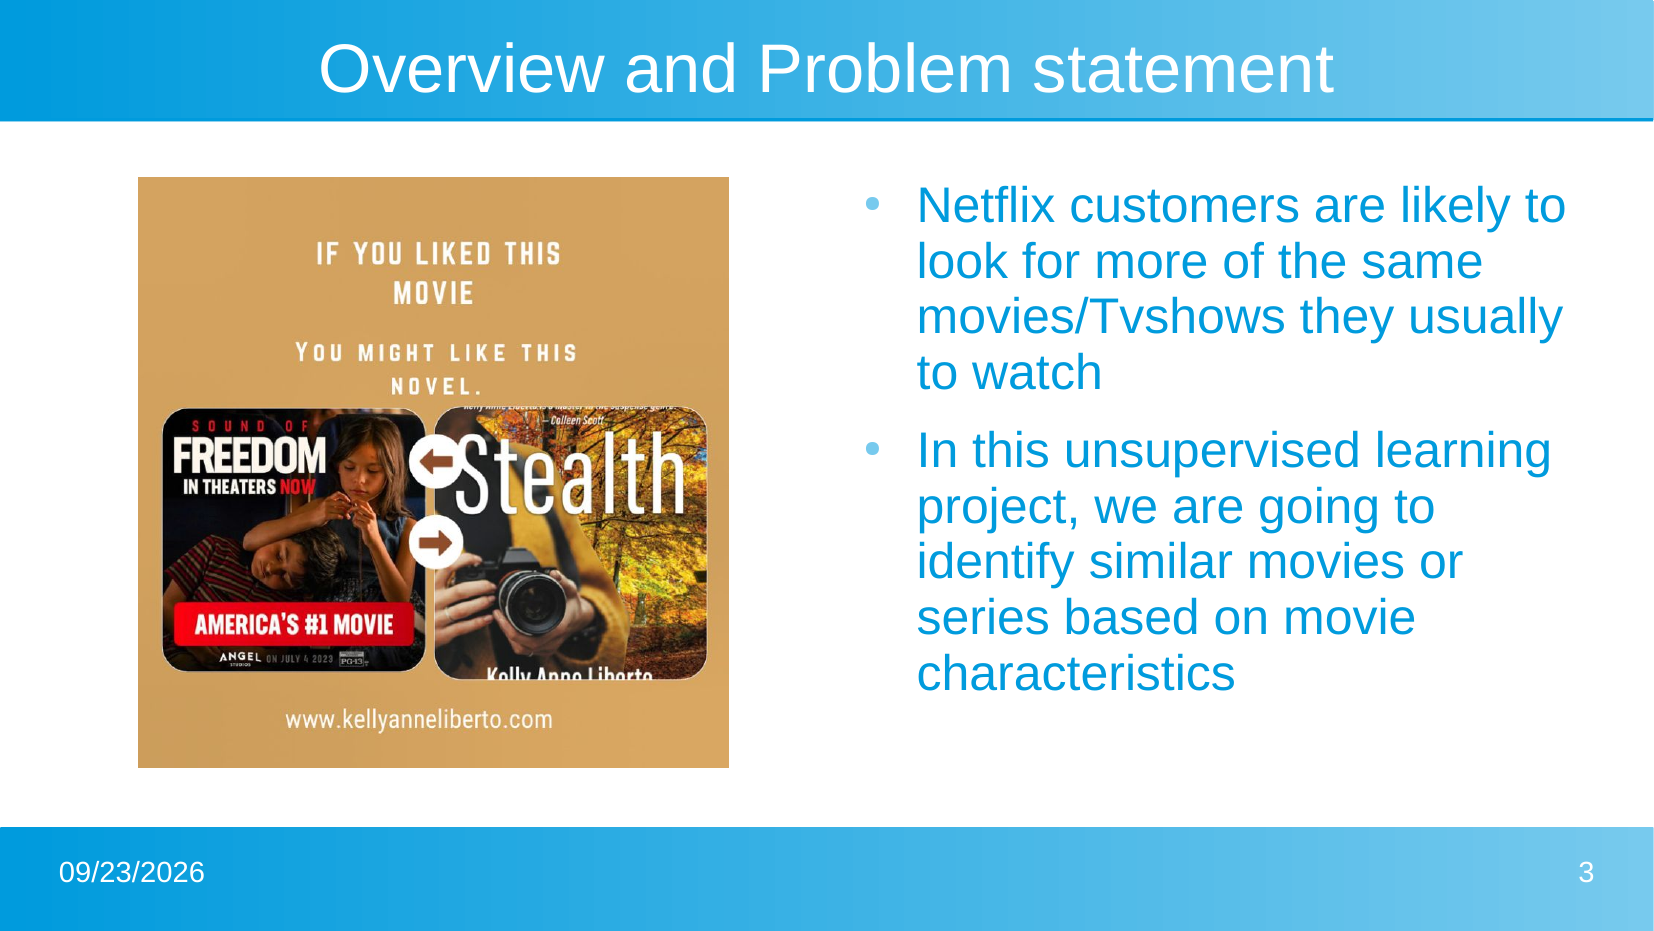

# Overview and Problem statement
Netflix customers are likely to look for more of the same movies/Tvshows they usually to watch
In this unsupervised learning project, we are going to identify similar movies or series based on movie characteristics
3